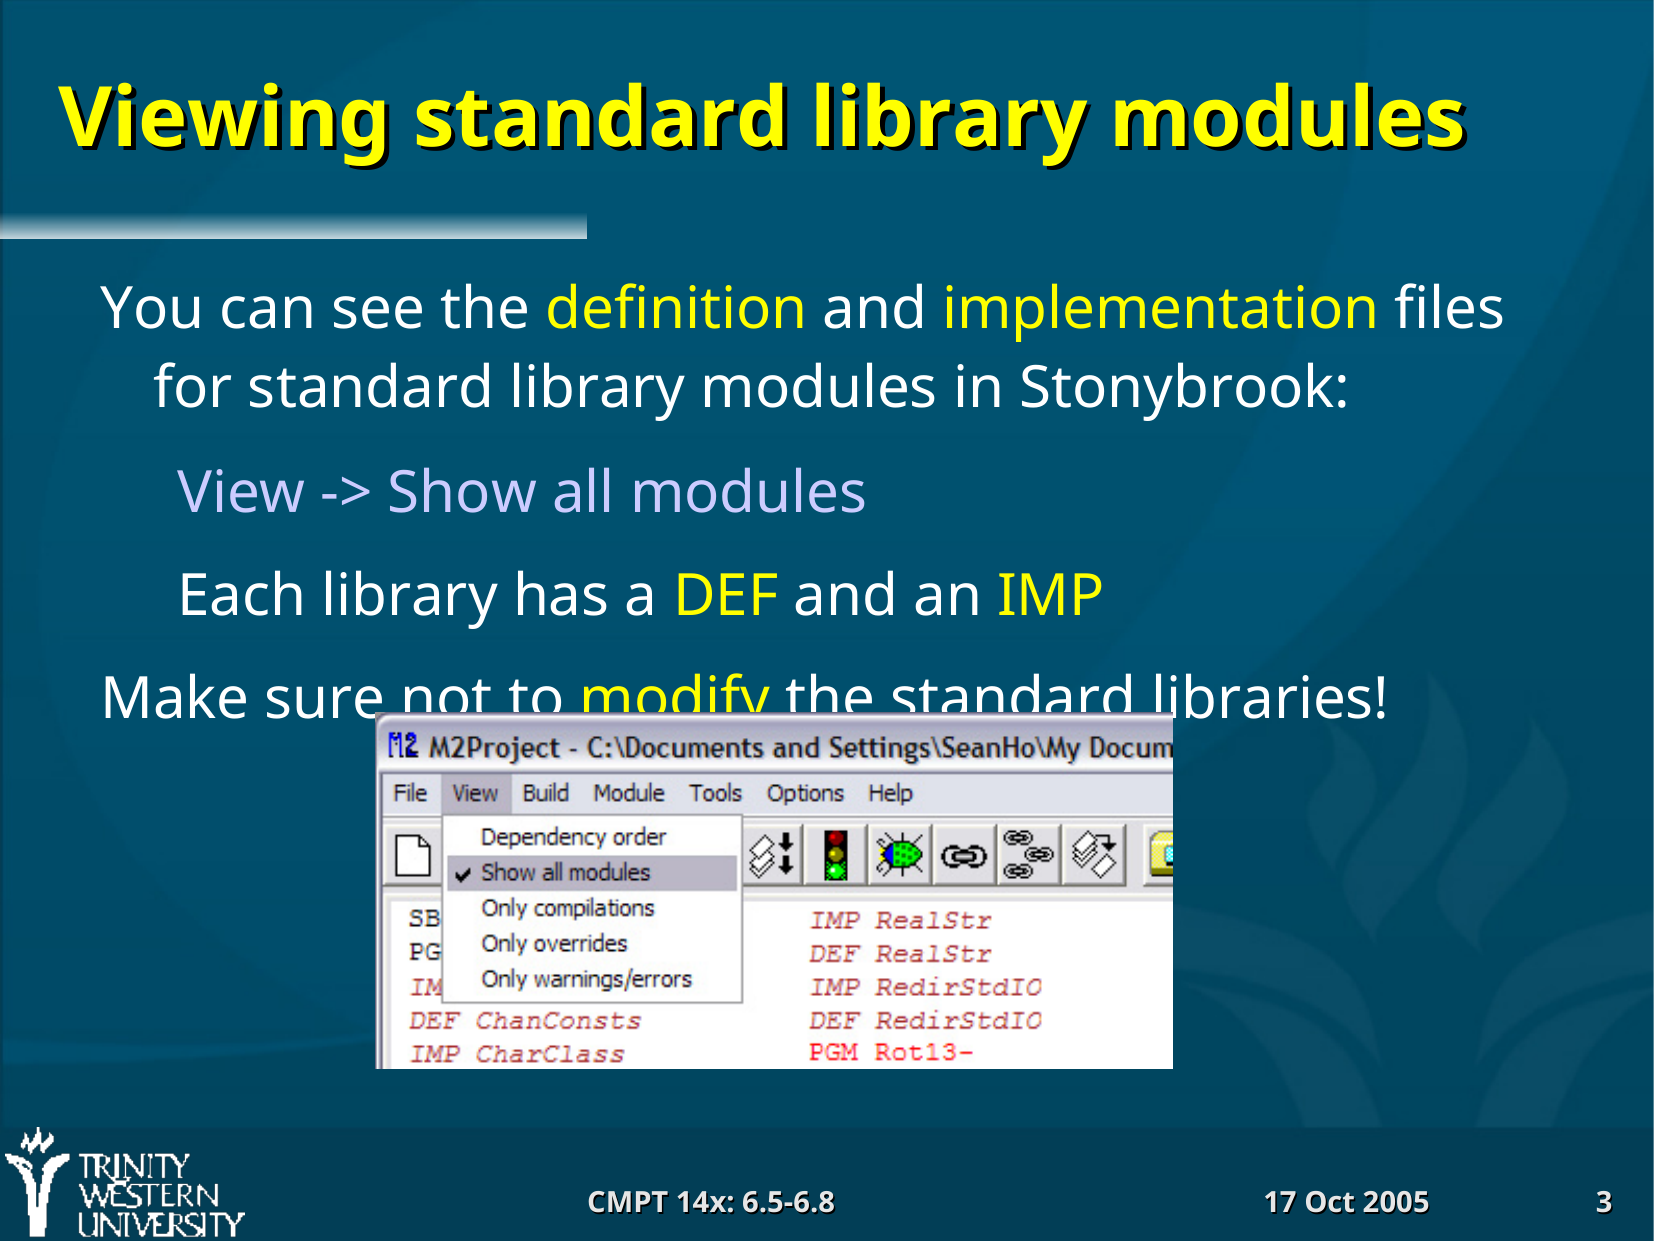

# Viewing standard library modules
You can see the definition and implementation files for standard library modules in Stonybrook:
View -> Show all modules
Each library has a DEF and an IMP
Make sure not to modify the standard libraries!
CMPT 14x: 6.5-6.8
17 Oct 2005
3